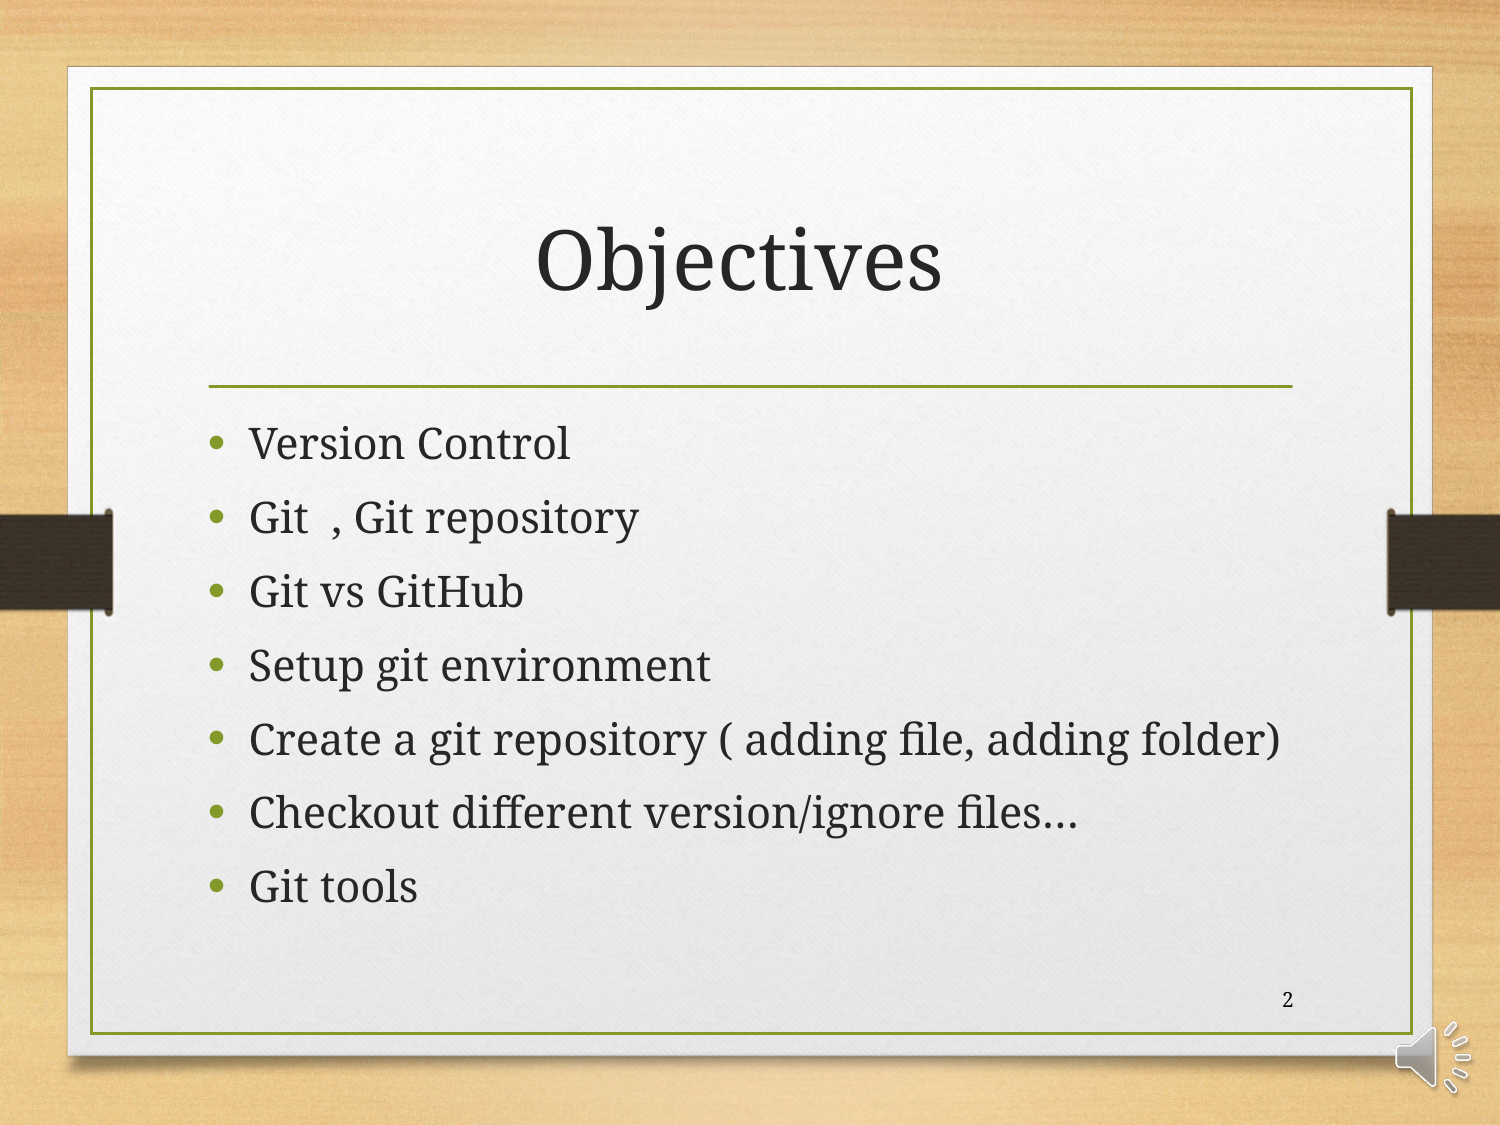

# Objectives
Version Control
Git , Git repository
Git vs GitHub
Setup git environment
Create a git repository ( adding file, adding folder)
Checkout different version/ignore files…
Git tools